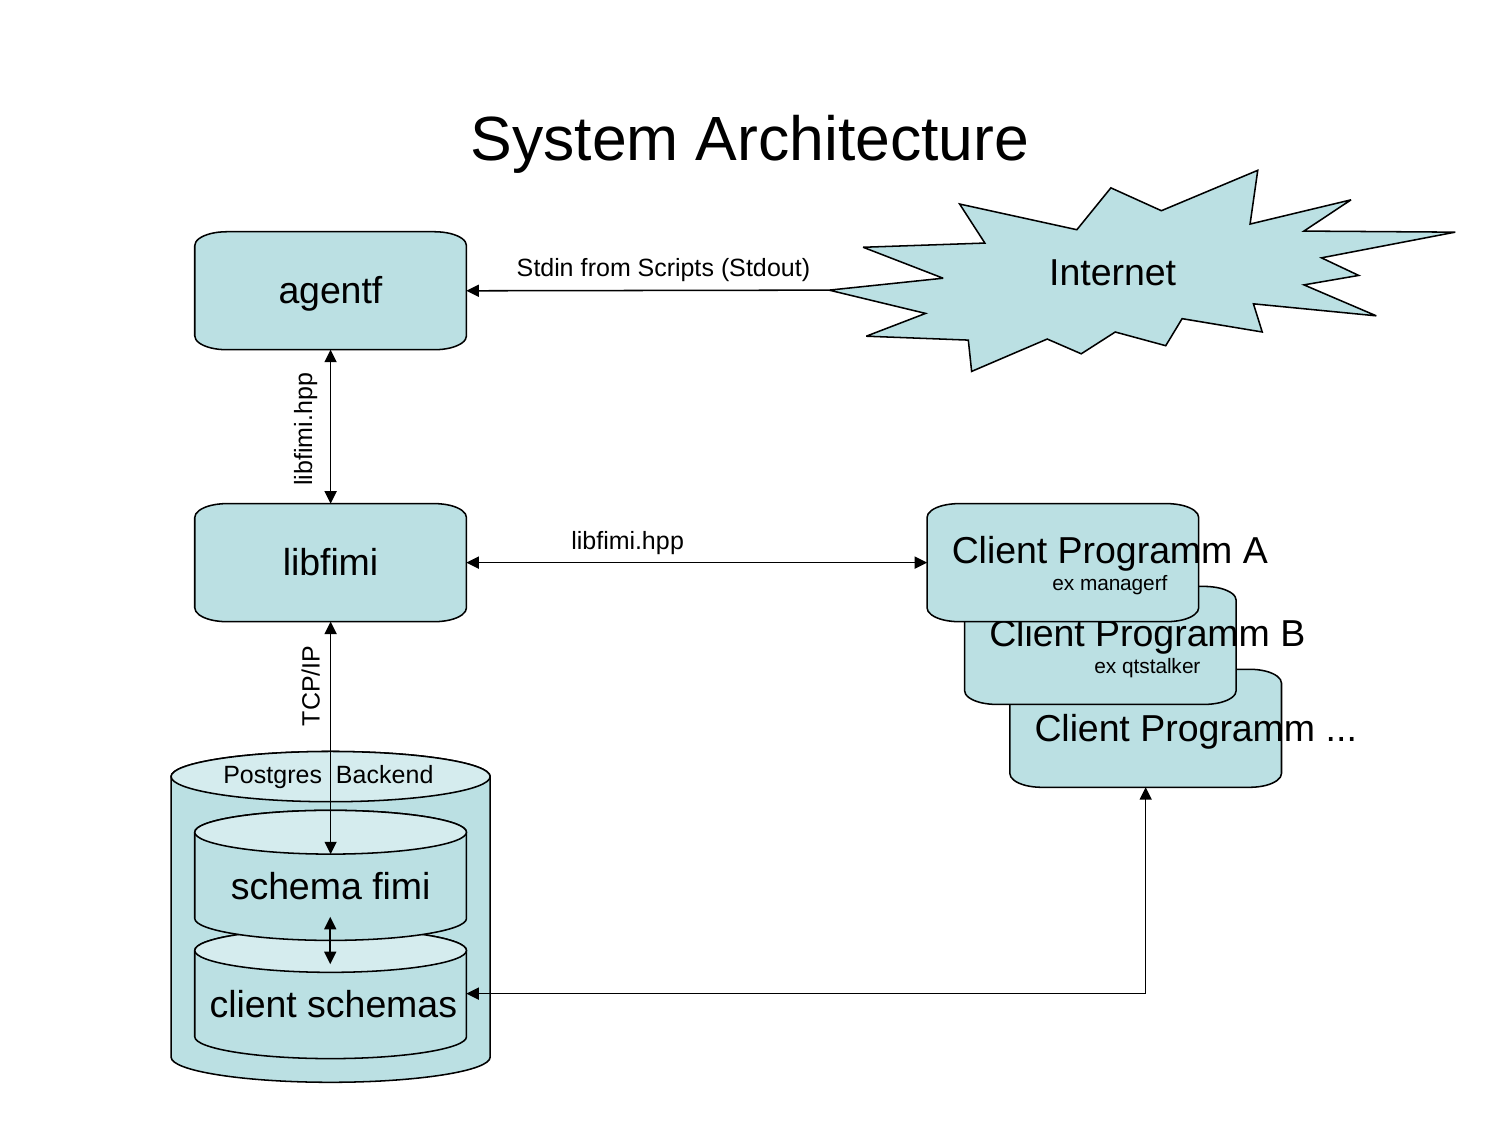

# System Architecture
Internet
agentf
Stdin from Scripts (Stdout)
libfimi.hpp
libfimi
Client Programm A
ex managerf
libfimi.hpp
Client Programm B
ex qtstalker
TCP/IP
Client Programm ...
Postgres Backend
schema fimi
client schemas